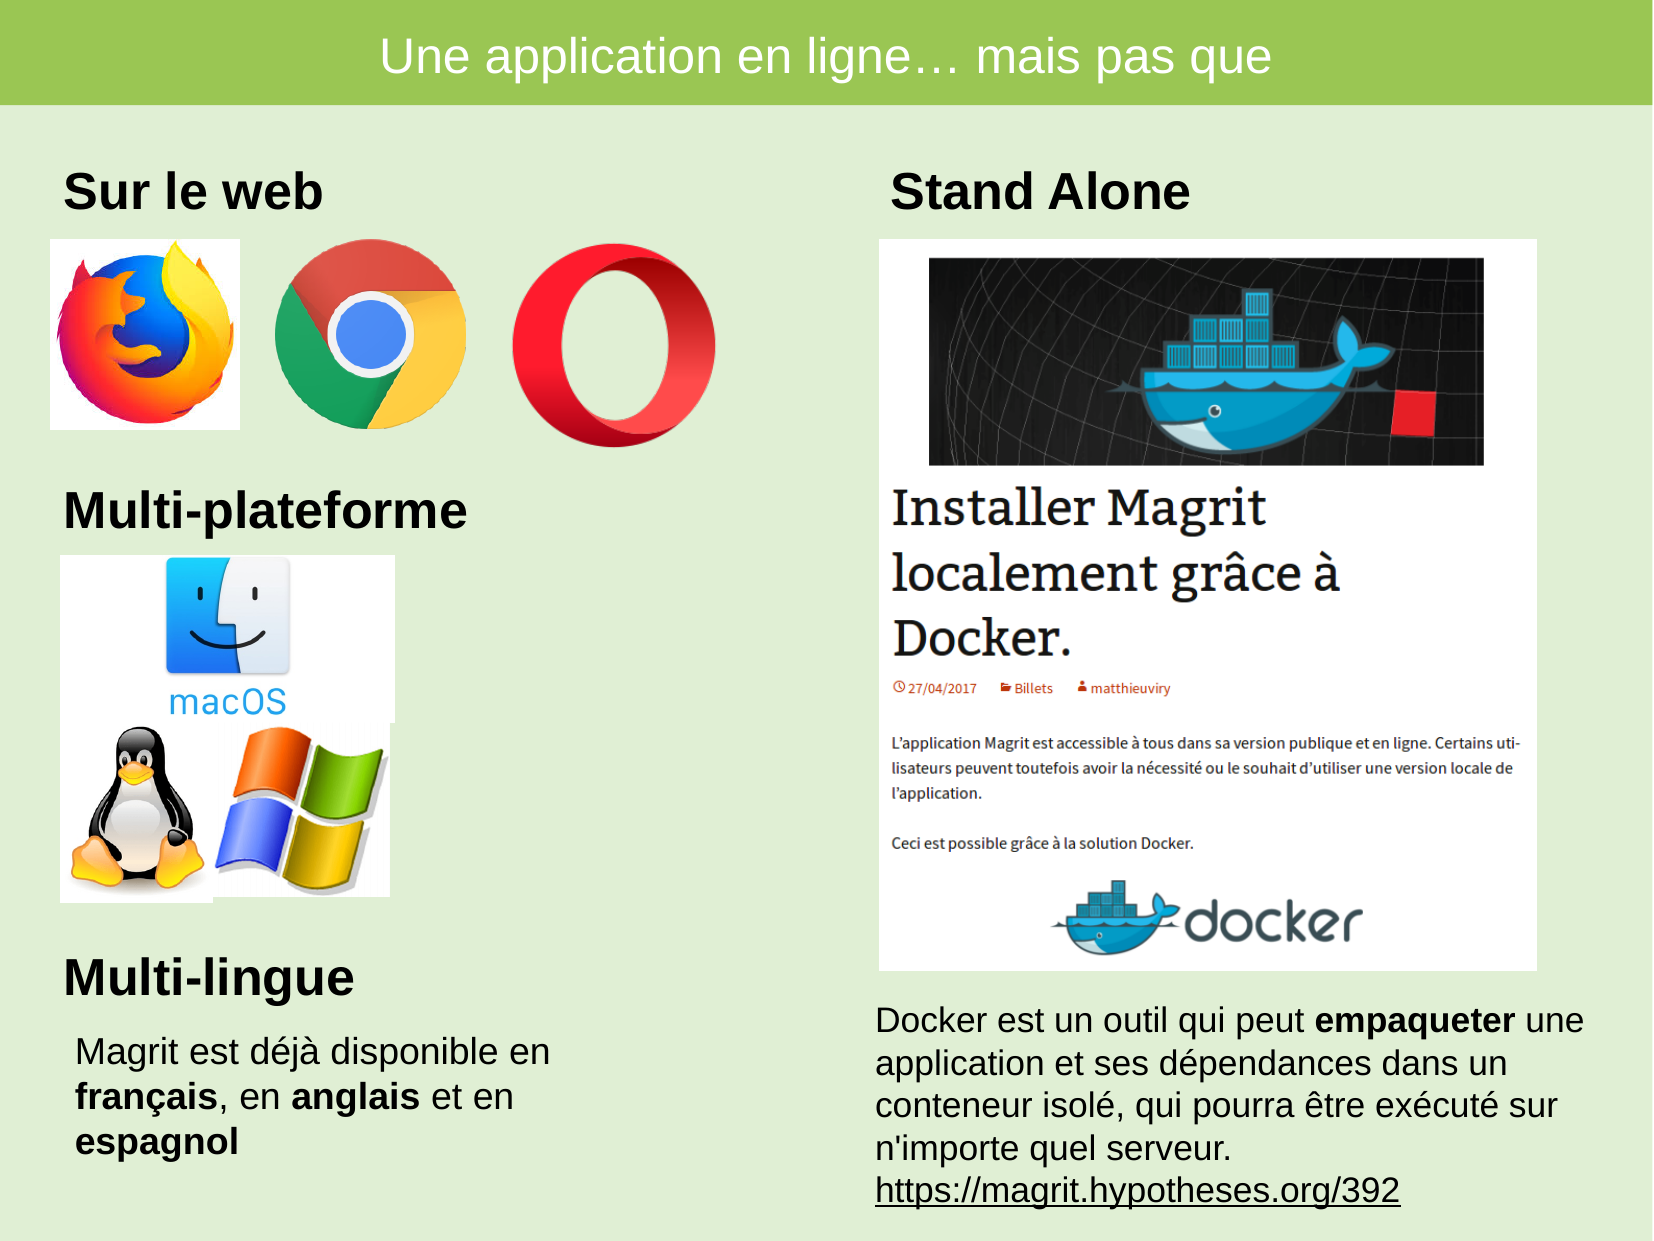

Une application en ligne… mais pas que
Sur le web
Stand Alone
Multi-plateforme
Multi-lingue
Docker est un outil qui peut empaqueter une application et ses dépendances dans un conteneur isolé, qui pourra être exécuté sur n'importe quel serveur. https://magrit.hypotheses.org/392
Magrit est déjà disponible en français, en anglais et en espagnol